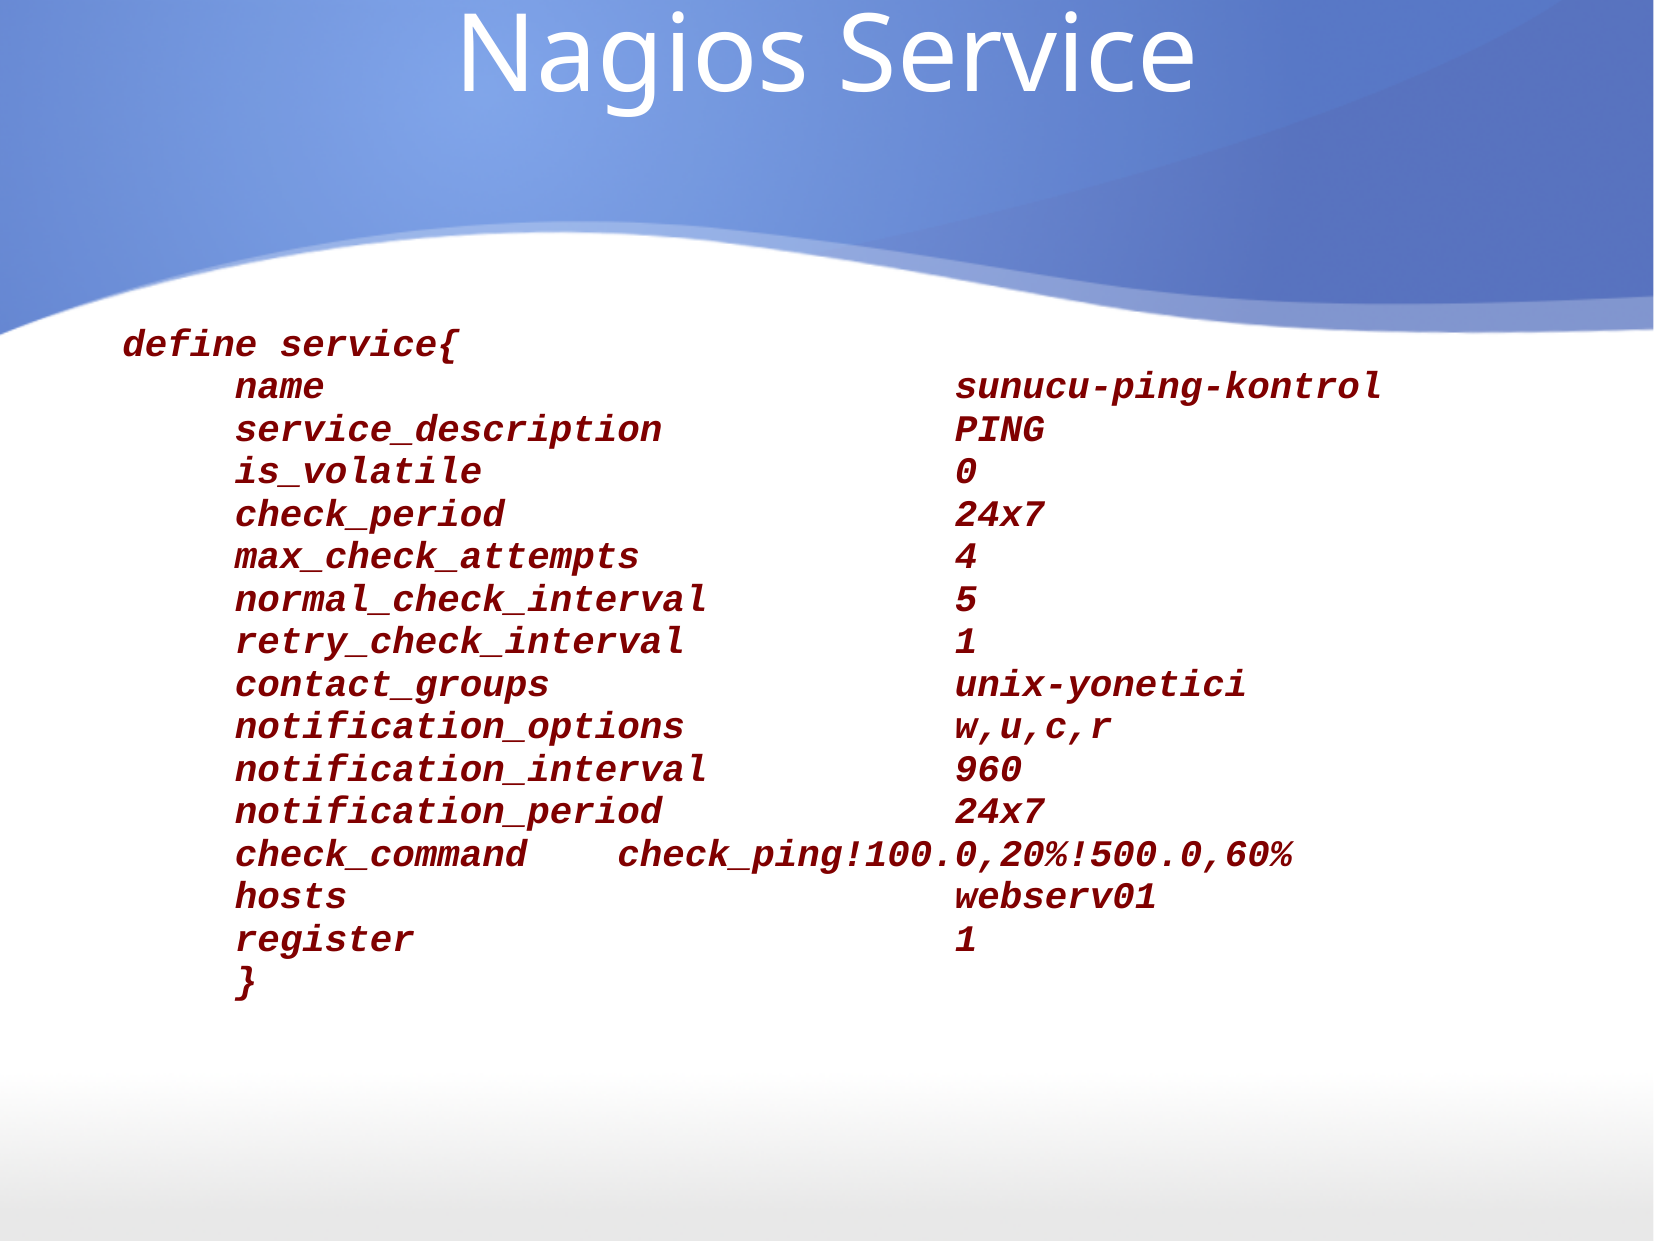

# Nagios Service
define service{
 name sunucu-ping-kontrol
 service_description PING
 is_volatile 0
 check_period 24x7
 max_check_attempts 4
 normal_check_interval 5
 retry_check_interval 1
 contact_groups unix-yonetici
 notification_options w,u,c,r
 notification_interval 960
 notification_period 24x7
 check_command check_ping!100.0,20%!500.0,60%
 hosts webserv01
 register 1
 }